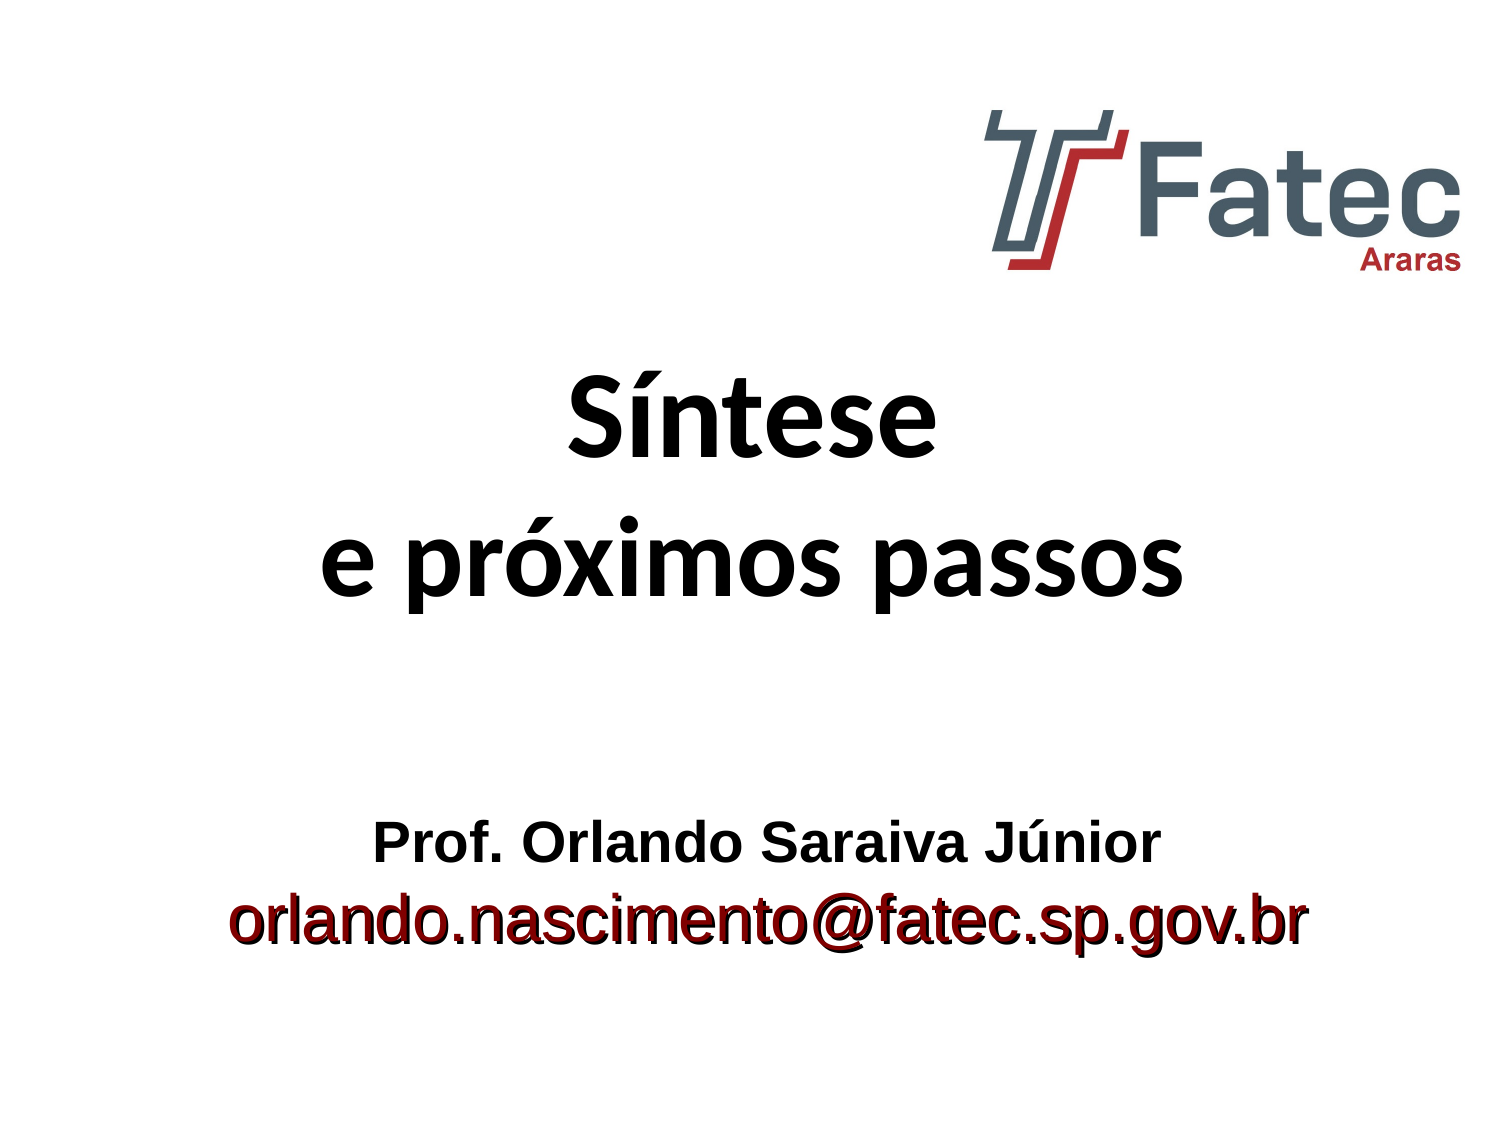

Síntese
e próximos passos
Prof. Orlando Saraiva Júnior
orlando.nascimento@fatec.sp.gov.br